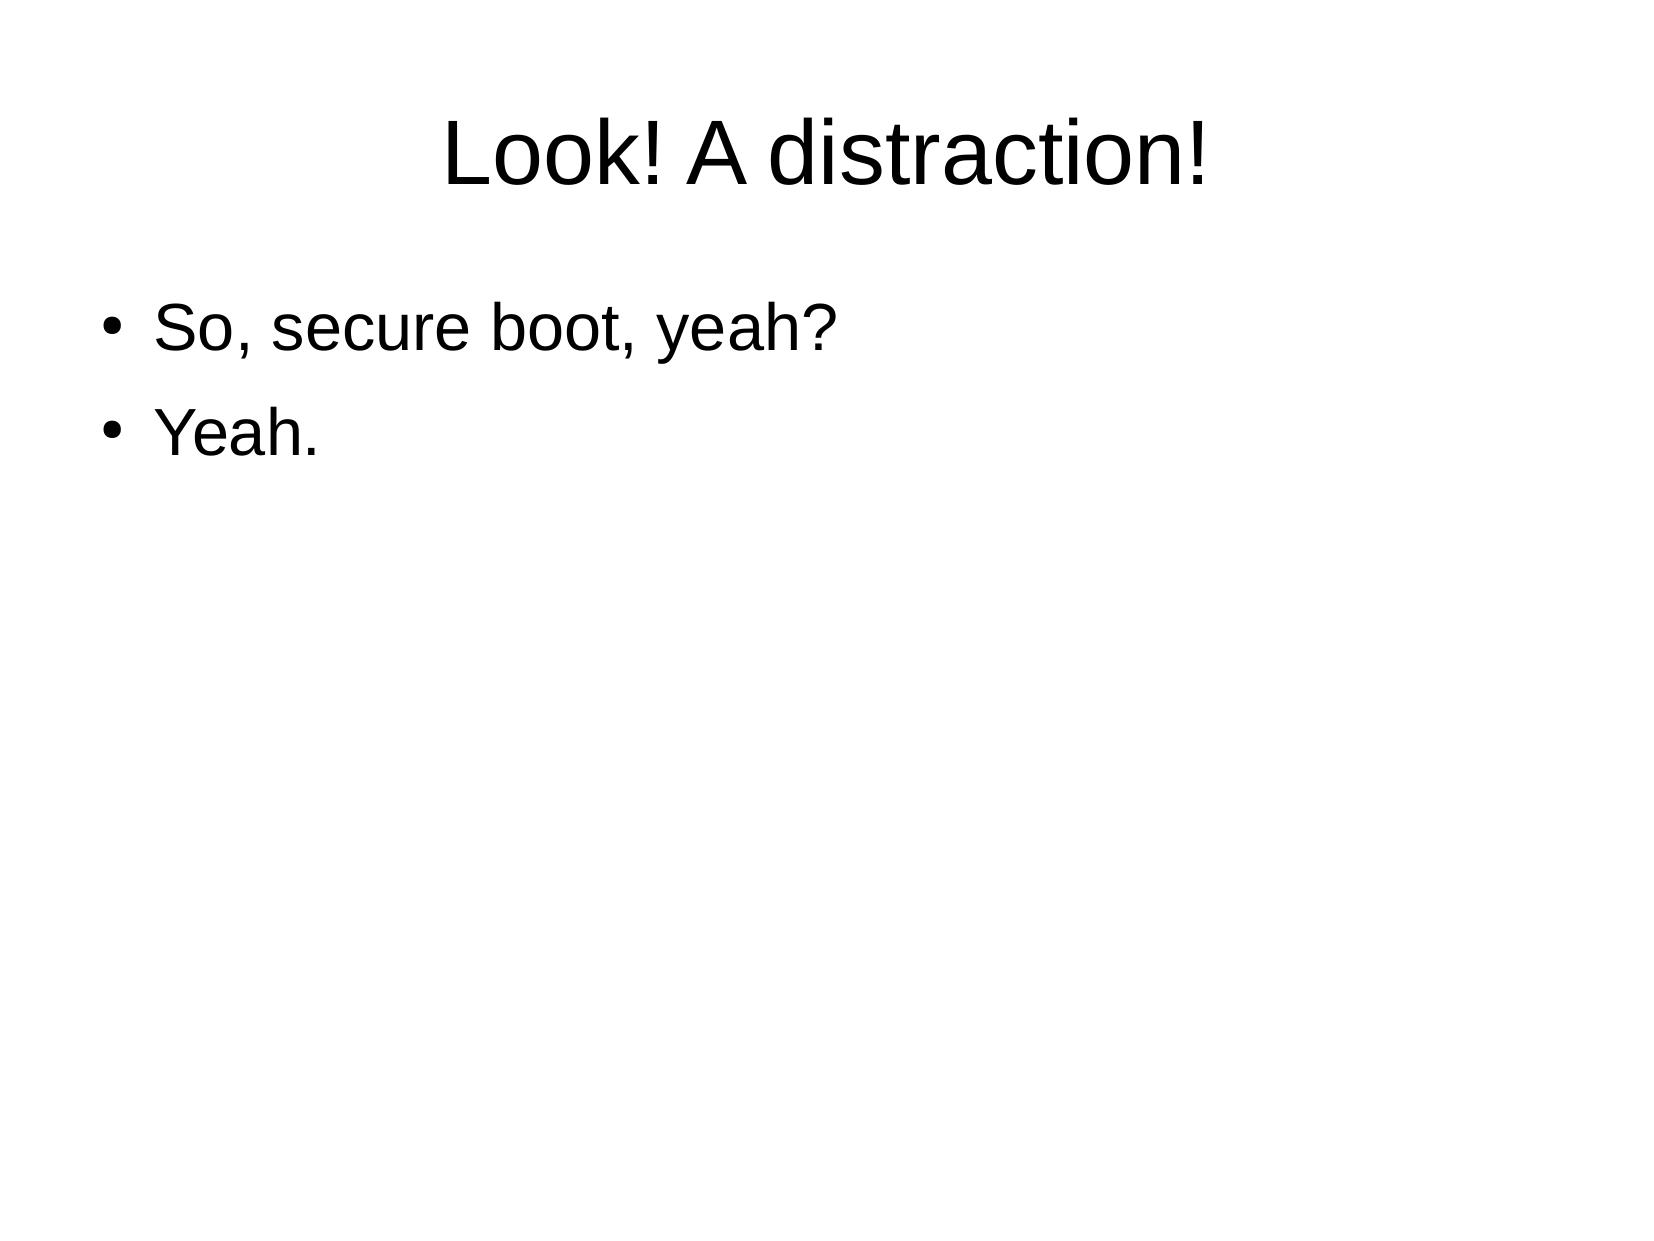

# Look! A distraction!
So, secure boot, yeah?
Yeah.